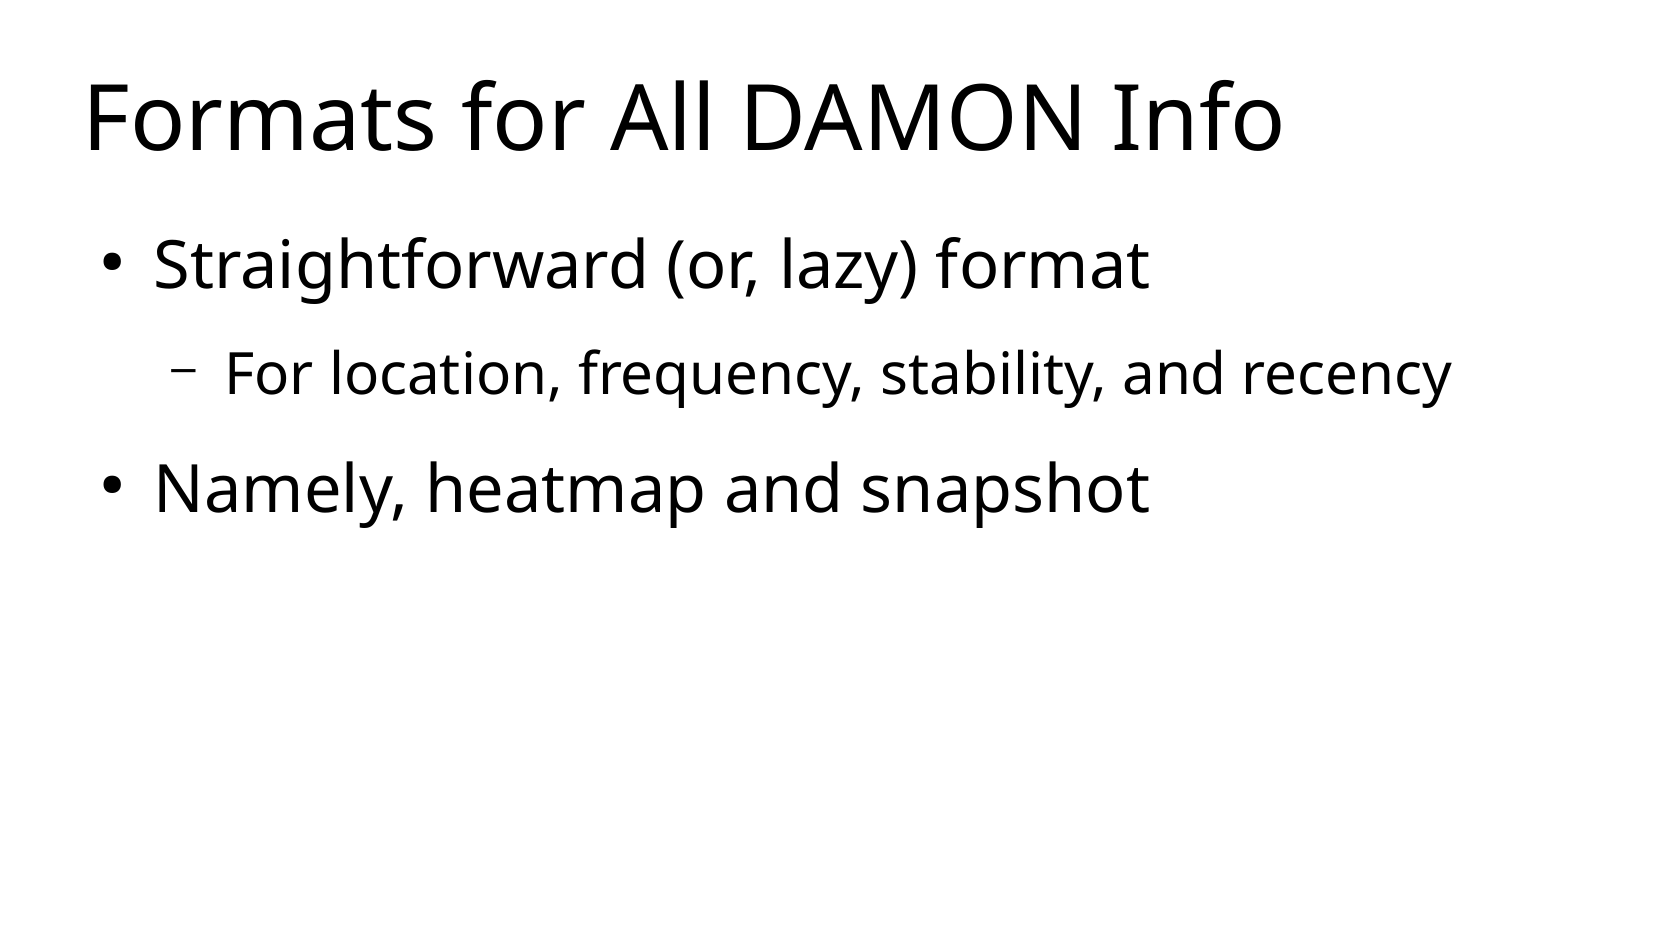

# Formats for All DAMON Info
Straightforward (or, lazy) format
For location, frequency, stability, and recency
Namely, heatmap and snapshot